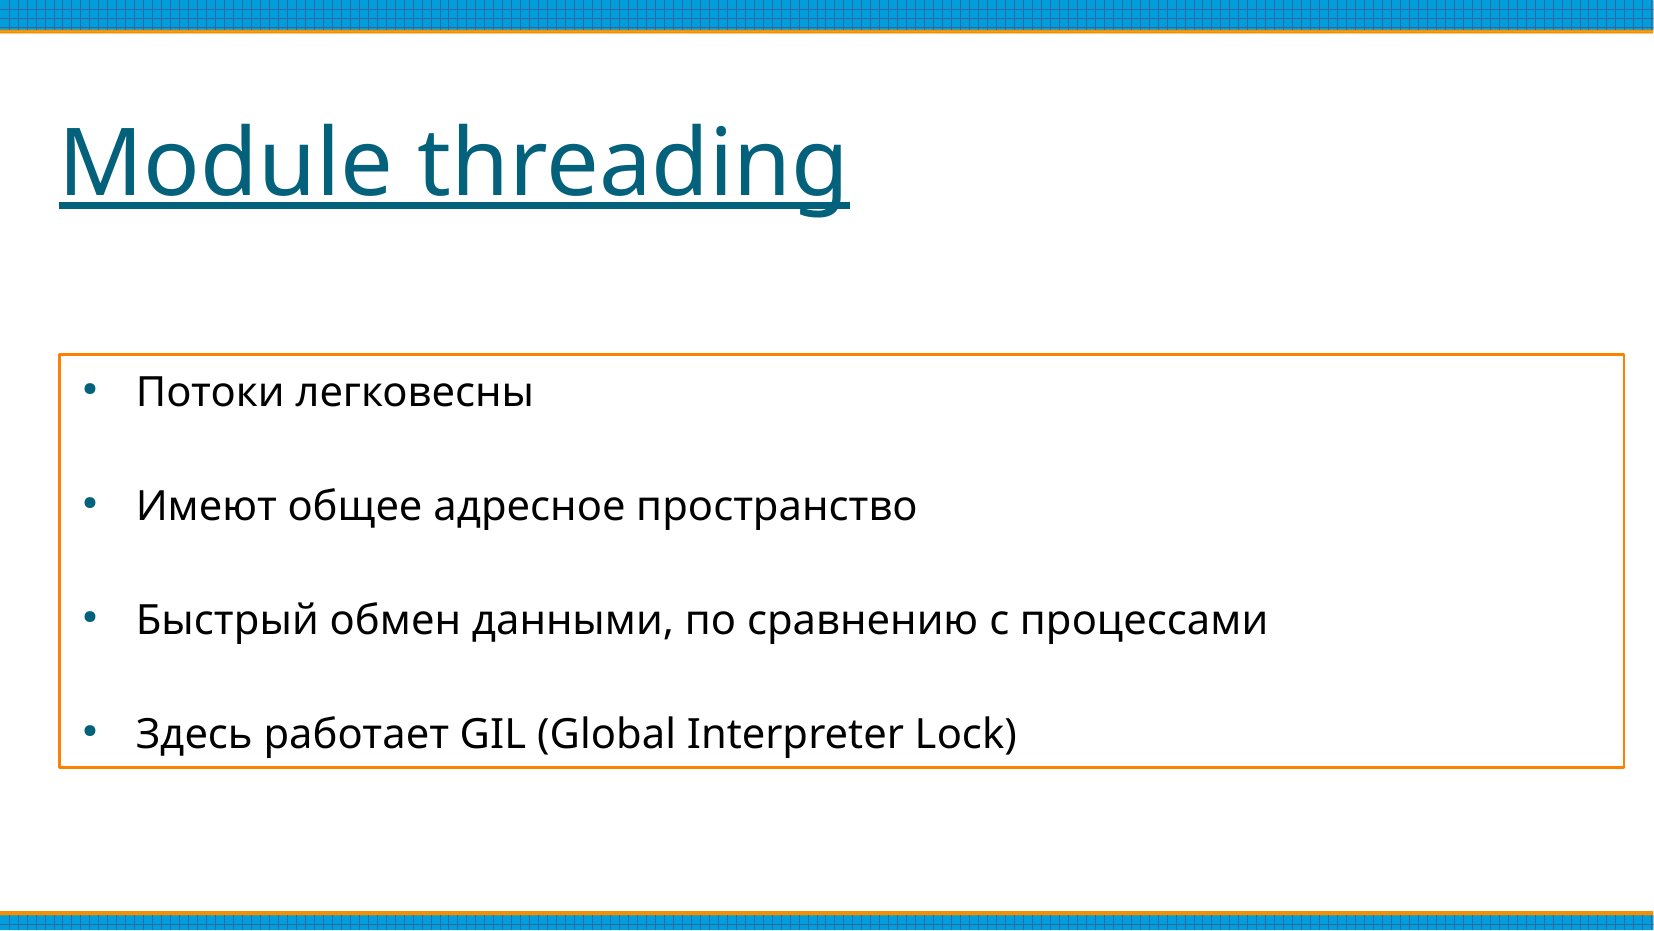

# Module threading
Потоки легковесны
Имеют общее адресное пространство
Быстрый обмен данными, по сравнению с процессами
Здесь работает GIL (Global Interpreter Lock)